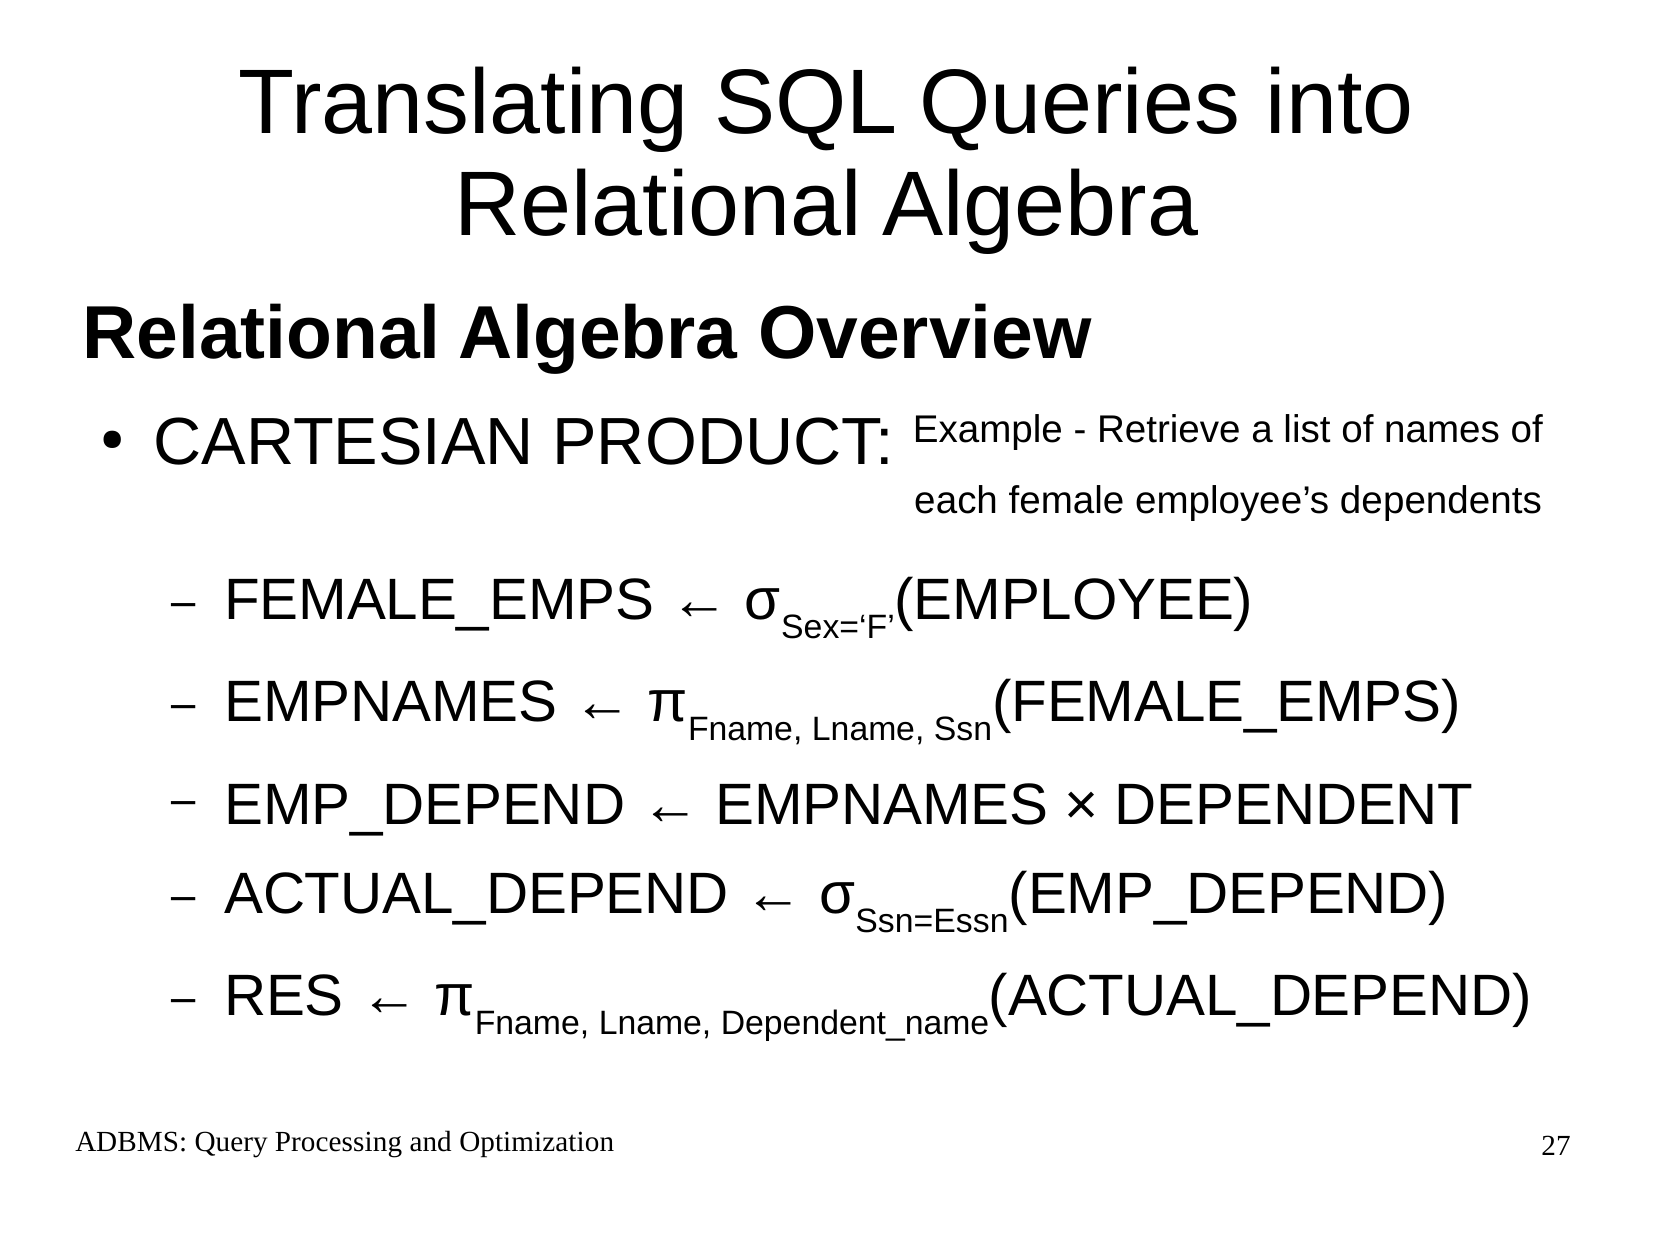

# Translating SQL Queries into Relational Algebra
Relational Algebra Overview
CARTESIAN PRODUCT: Example - Retrieve a list of names of 	 										 each female employee’s dependents
FEMALE_EMPS ← σSex=‘F’(EMPLOYEE)
EMPNAMES ← πFname, Lname, Ssn(FEMALE_EMPS)
EMP_DEPEND ← EMPNAMES × DEPENDENT
ACTUAL_DEPEND ← σSsn=Essn(EMP_DEPEND)
RES ← πFname, Lname, Dependent_name(ACTUAL_DEPEND)